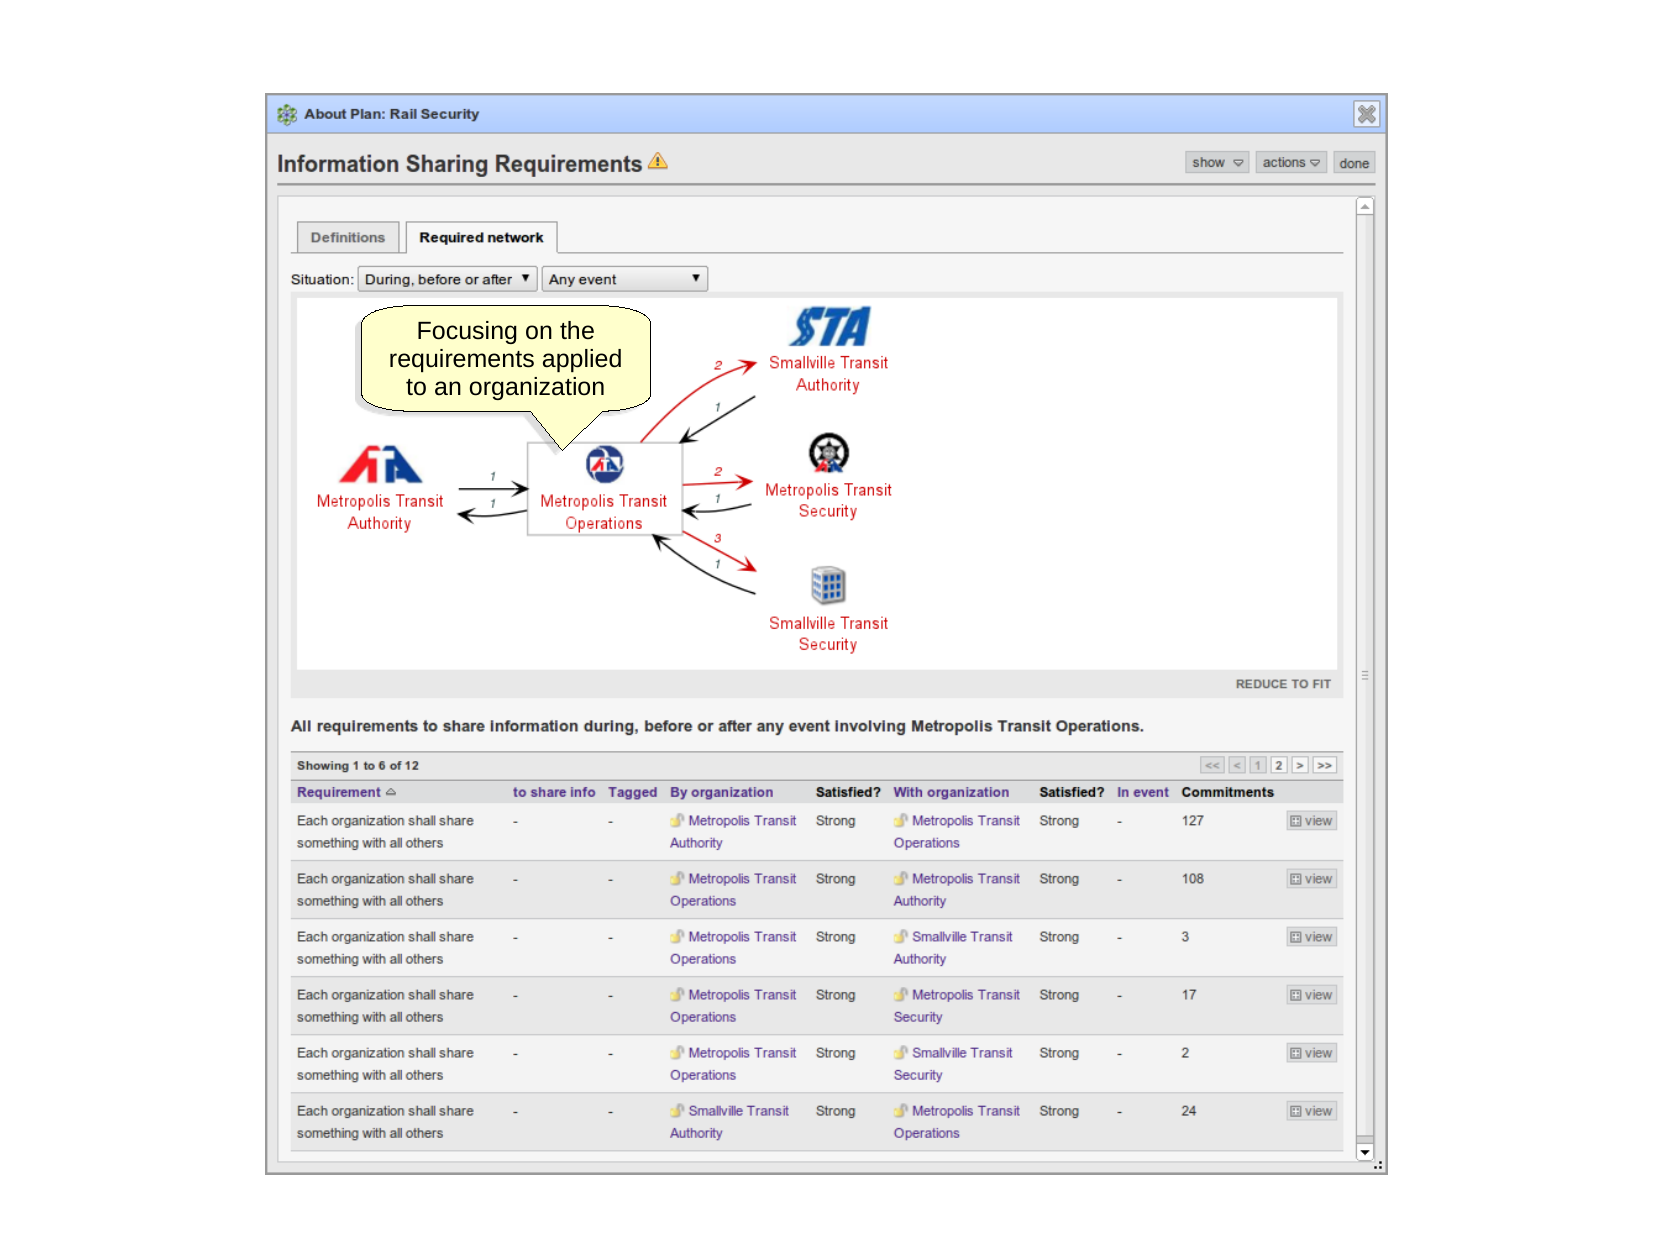

Focusing on the requirements applied to an organization